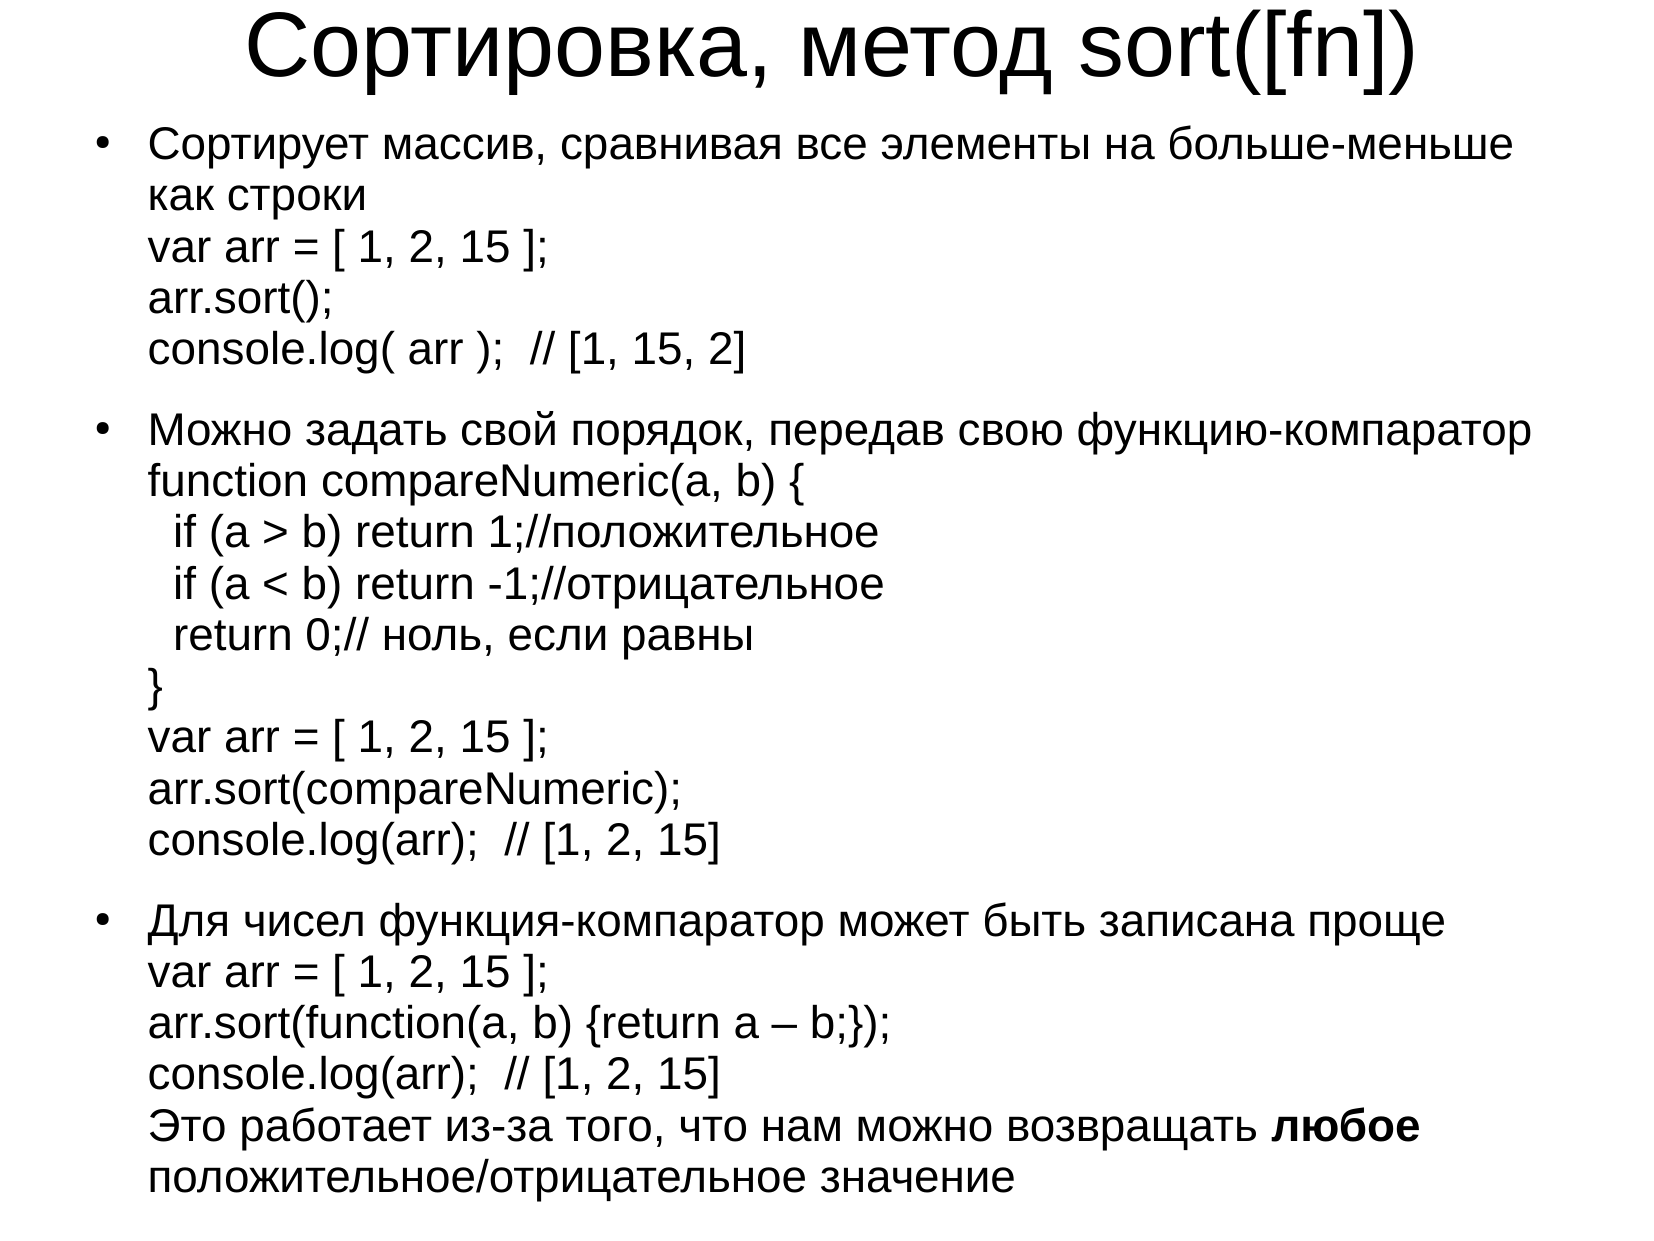

# Сортировка, метод sort([fn])
Сортирует массив, сравнивая все элементы на больше-меньше как строки
var arr = [ 1, 2, 15 ];
arr.sort();
console.log( arr ); // [1, 15, 2]
Можно задать свой порядок, передав свою функцию-компаратор
function compareNumeric(a, b) {
 if (a > b) return 1;//положительное
 if (a < b) return -1;//отрицательное
 return 0;// ноль, если равны
}
var arr = [ 1, 2, 15 ];
arr.sort(compareNumeric);
console.log(arr); // [1, 2, 15]
Для чисел функция-компаратор может быть записана проще
var arr = [ 1, 2, 15 ];
arr.sort(function(a, b) {return a – b;});
console.log(arr); // [1, 2, 15]
Это работает из-за того, что нам можно возвращать любое положительное/отрицательное значение